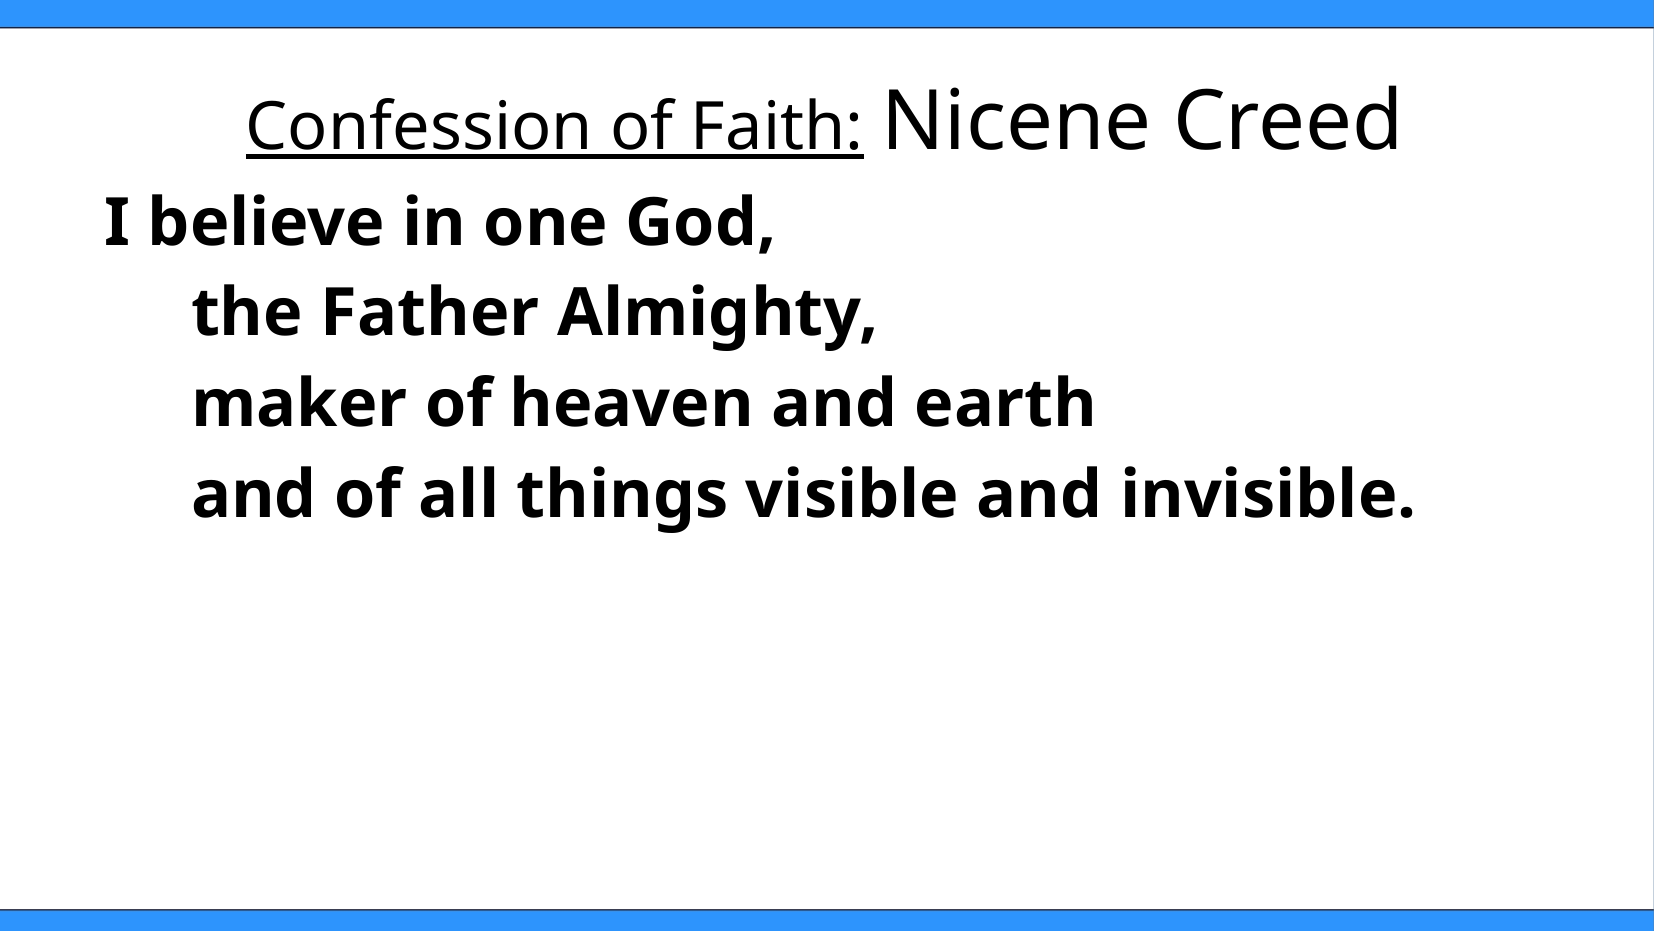

Confession of Faith: Nicene Creed
I believe in one God,
 the Father Almighty,
 maker of heaven and earth
 and of all things visible and invisible.